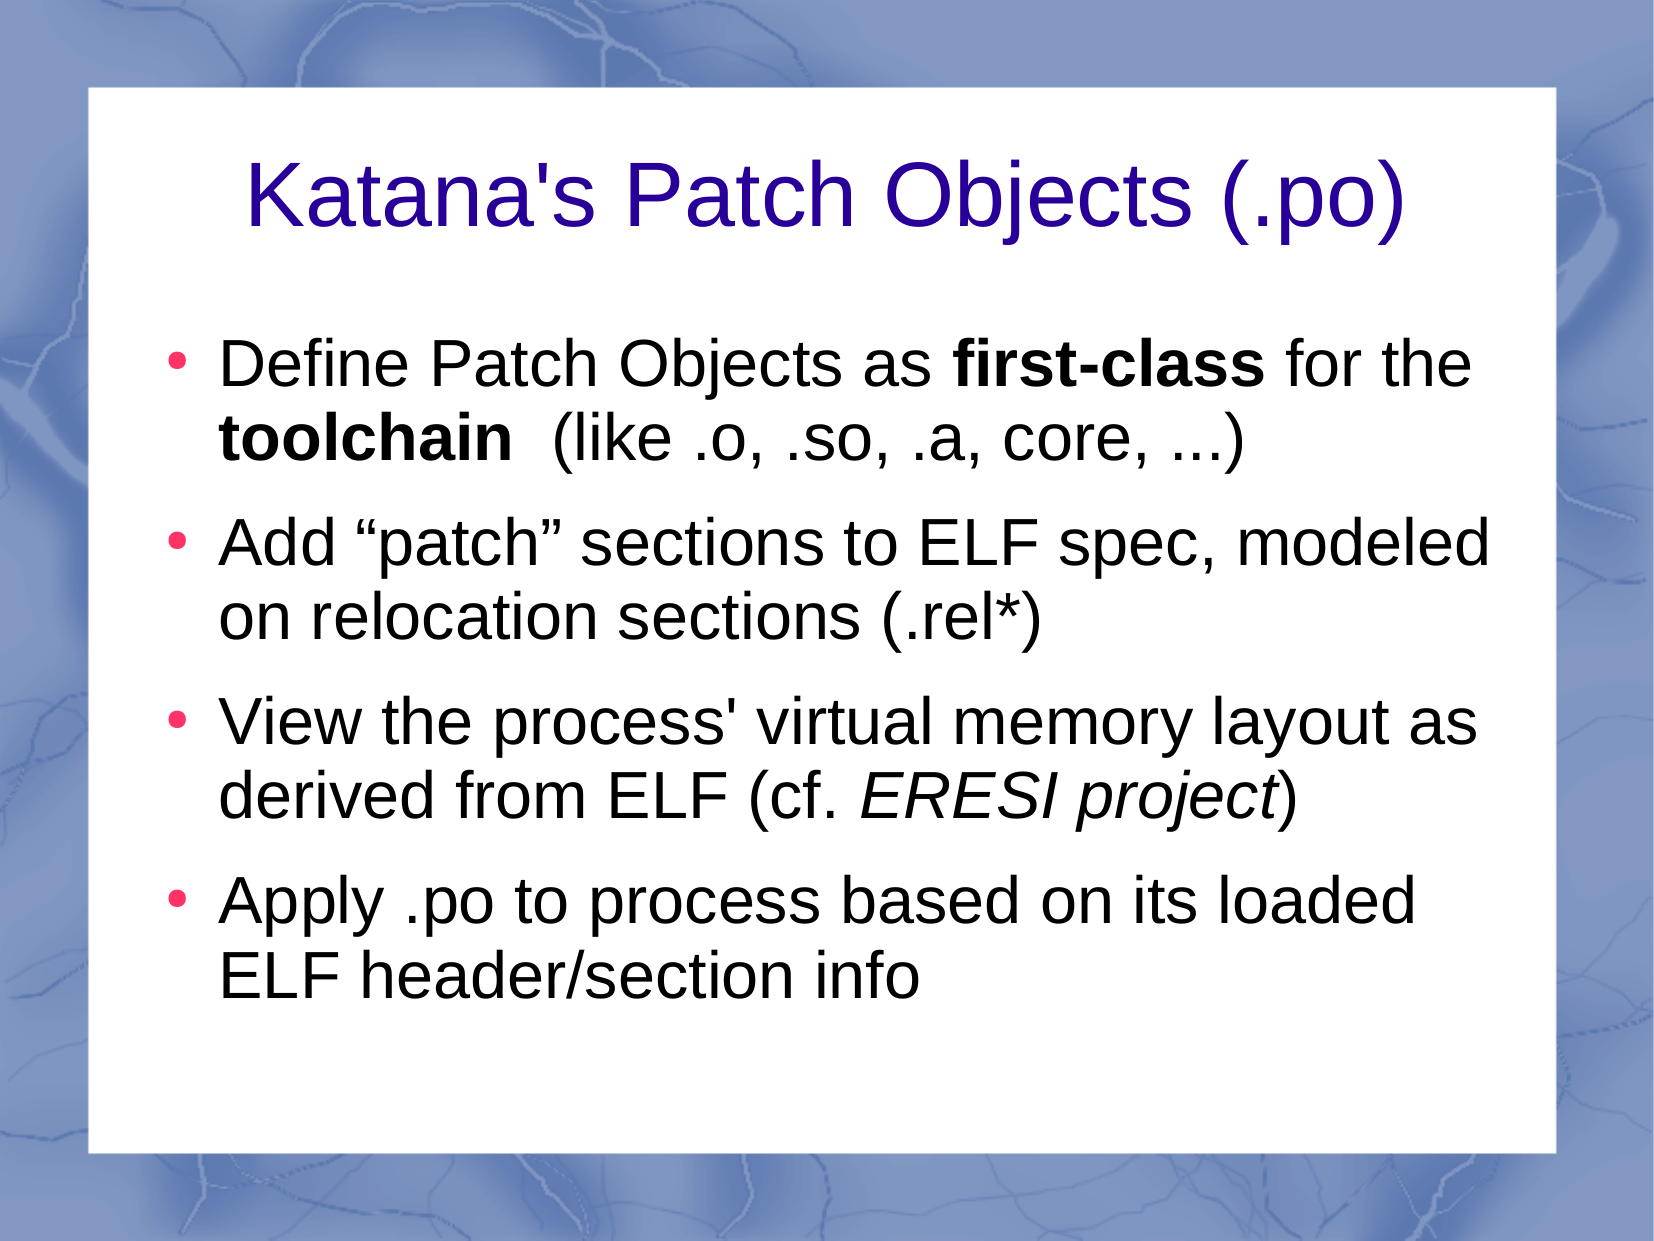

# Katana's Patch Objects (.po)
Define Patch Objects as first-class for the toolchain (like .o, .so, .a, core, ...)
Add “patch” sections to ELF spec, modeled on relocation sections (.rel*)
View the process' virtual memory layout as derived from ELF (cf. ERESI project)
Apply .po to process based on its loaded ELF header/section info